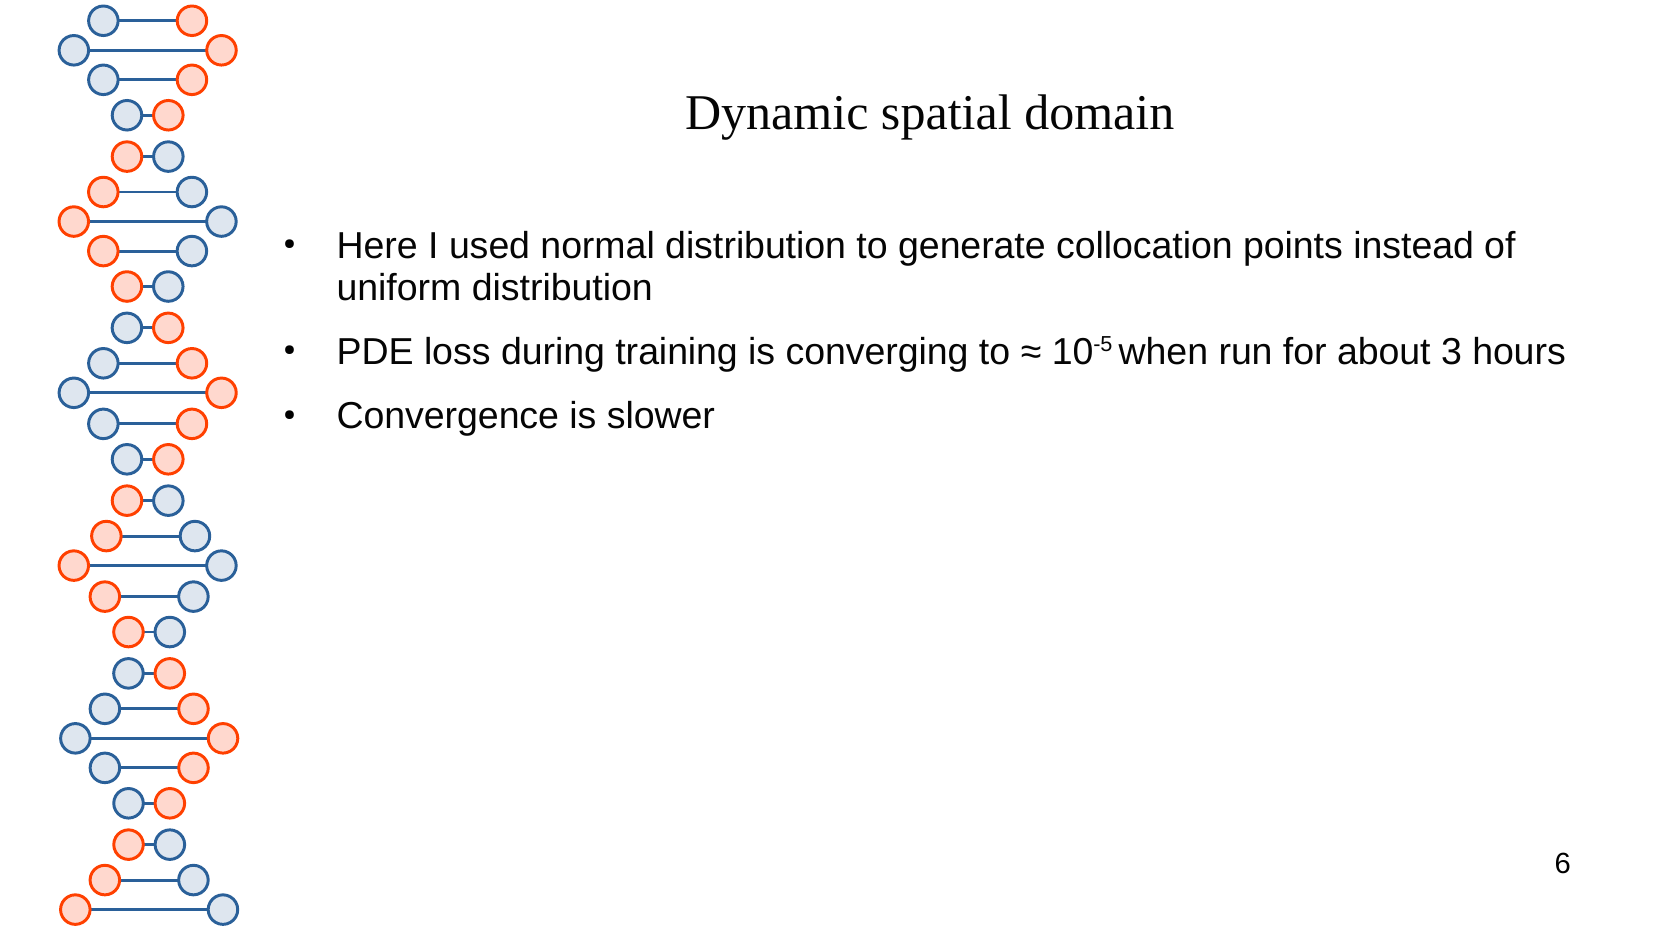

# Dynamic spatial domain
Here I used normal distribution to generate collocation points instead of uniform distribution
PDE loss during training is converging to ≈ 10-5 when run for about 3 hours
Convergence is slower
6